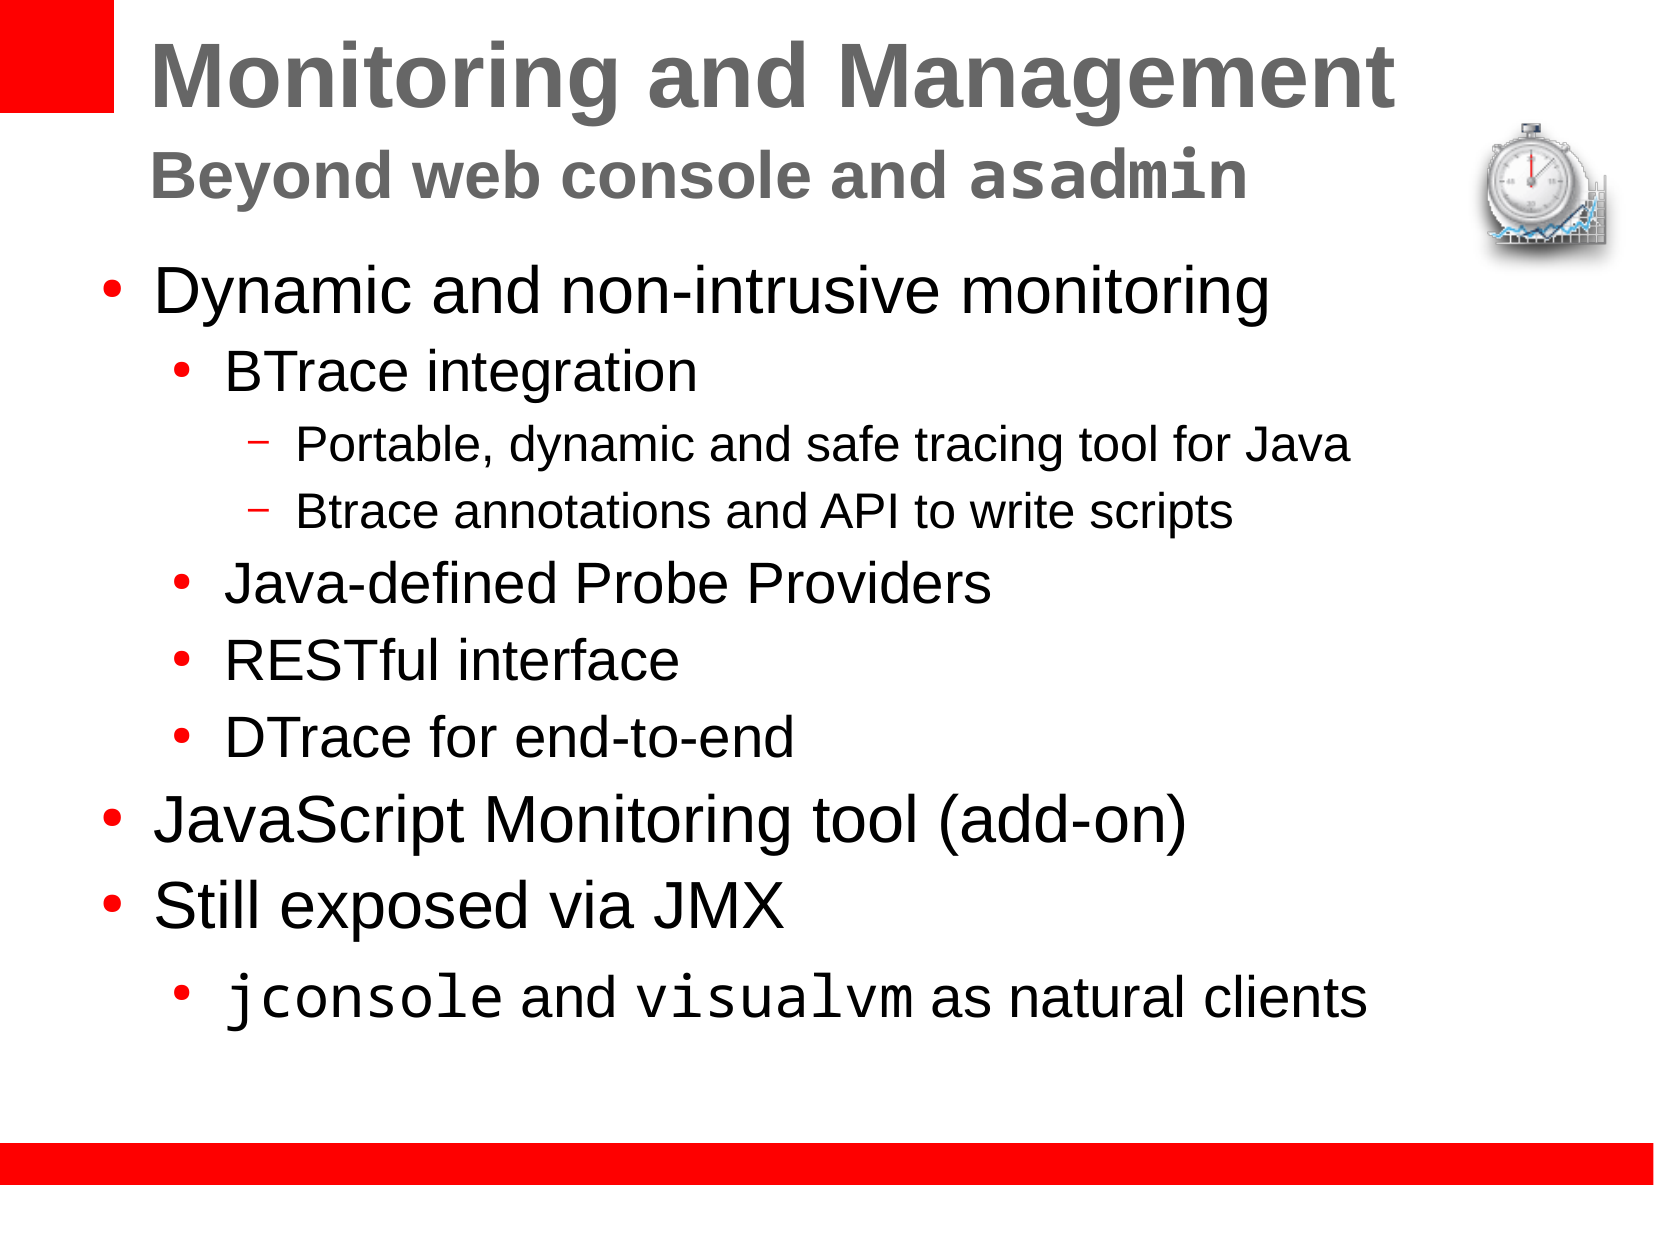

# Monitoring and Management Beyond web console and asadmin
Dynamic and non-intrusive monitoring
BTrace integration
Portable, dynamic and safe tracing tool for Java
Btrace annotations and API to write scripts
Java-defined Probe Providers
RESTful interface
DTrace for end-to-end
JavaScript Monitoring tool (add-on)
Still exposed via JMX
jconsole and visualvm as natural clients